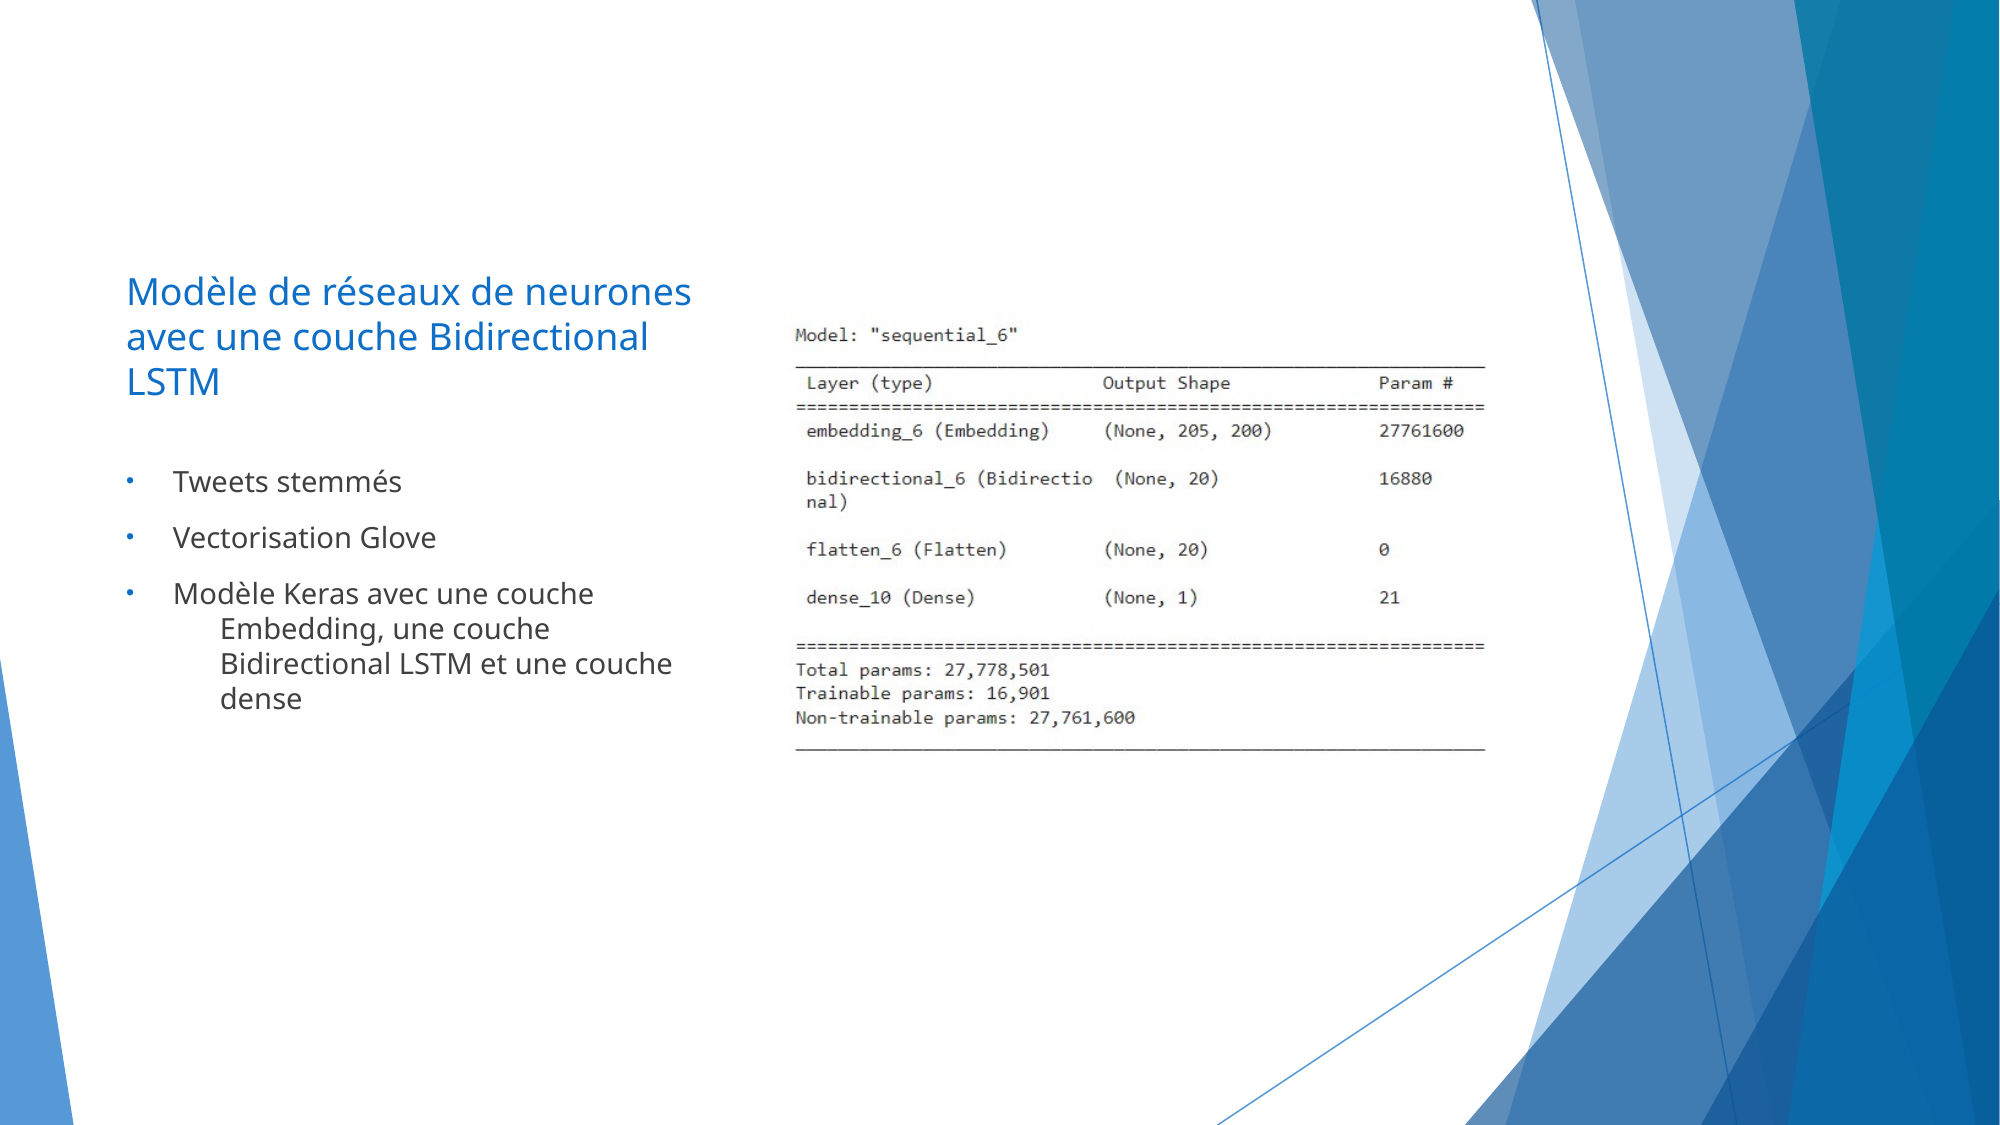

# Modèle de réseaux de neurones avec une couche Bidirectional LSTM
Tweets stemmés
Vectorisation Glove
Modèle Keras avec une couche Embedding, une couche Bidirectional LSTM et une couche dense